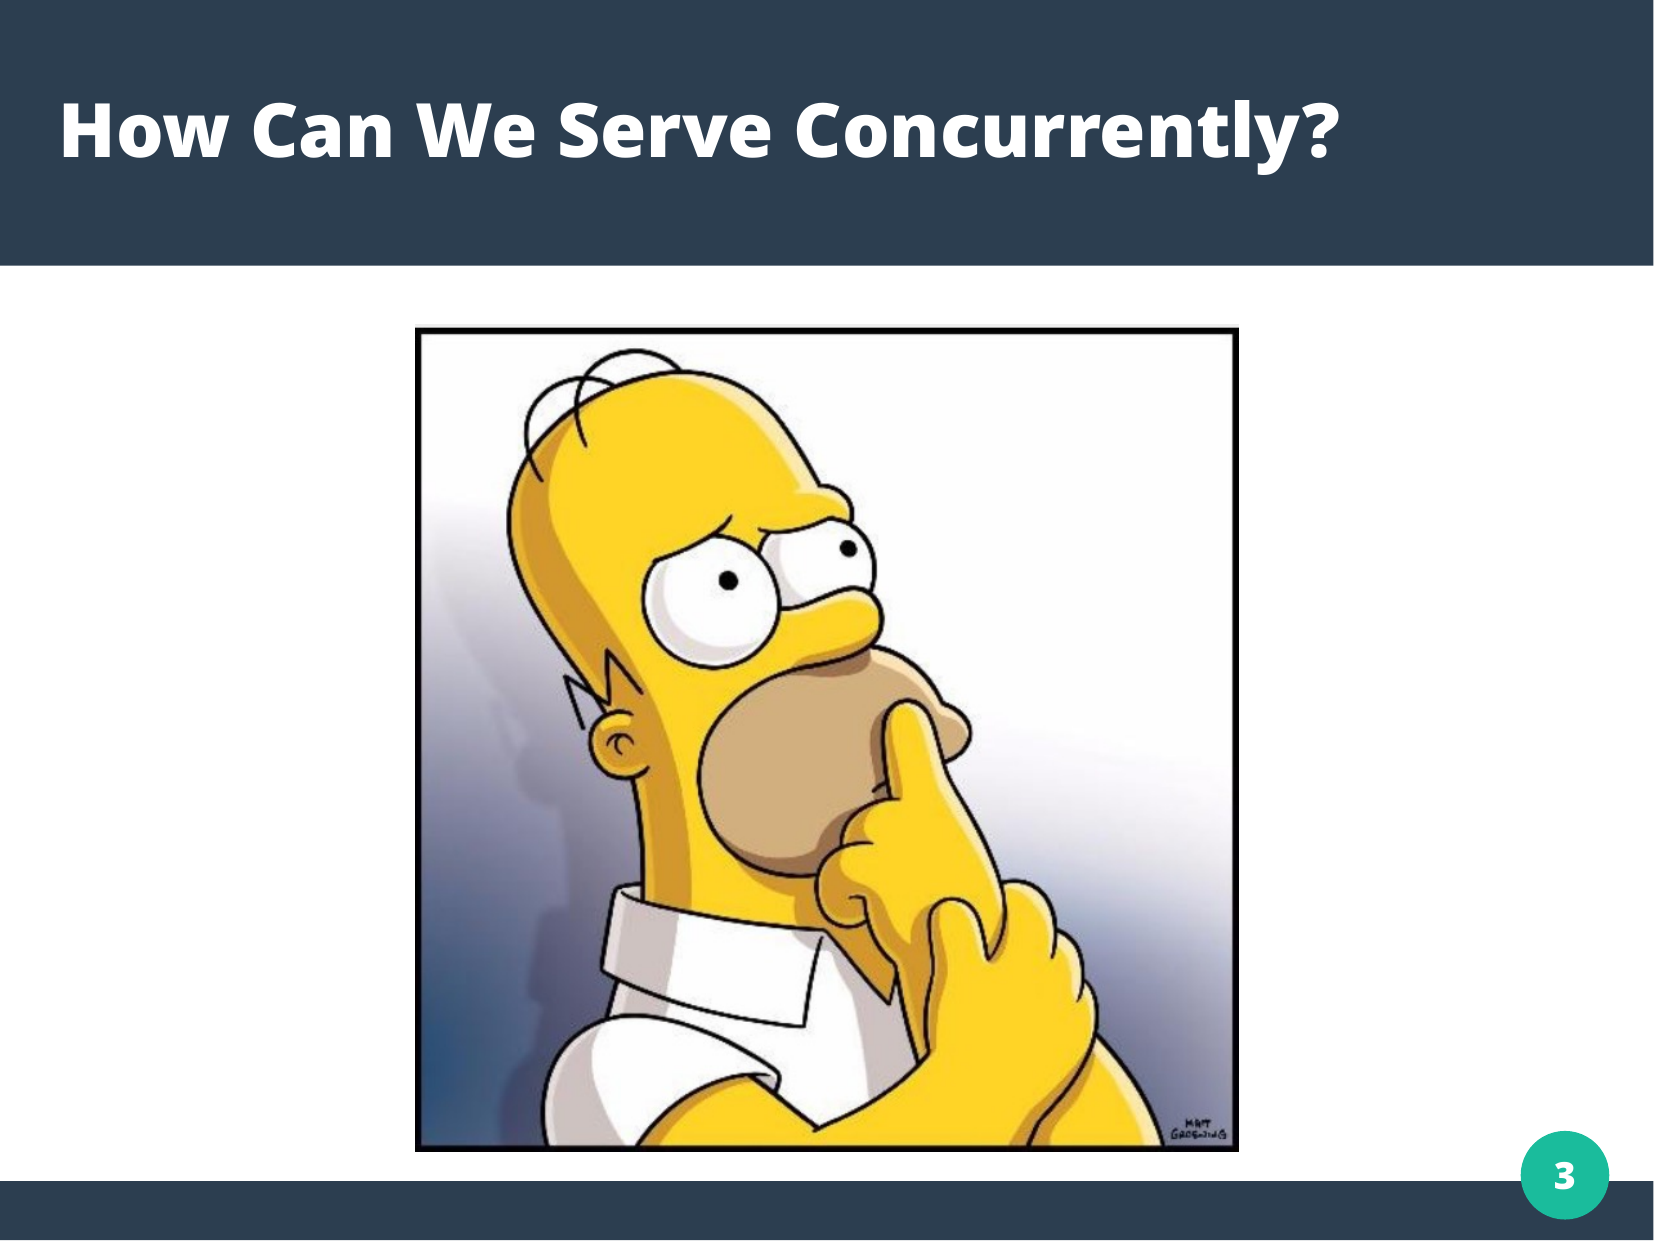

# How Can We Serve Concurrently?
3